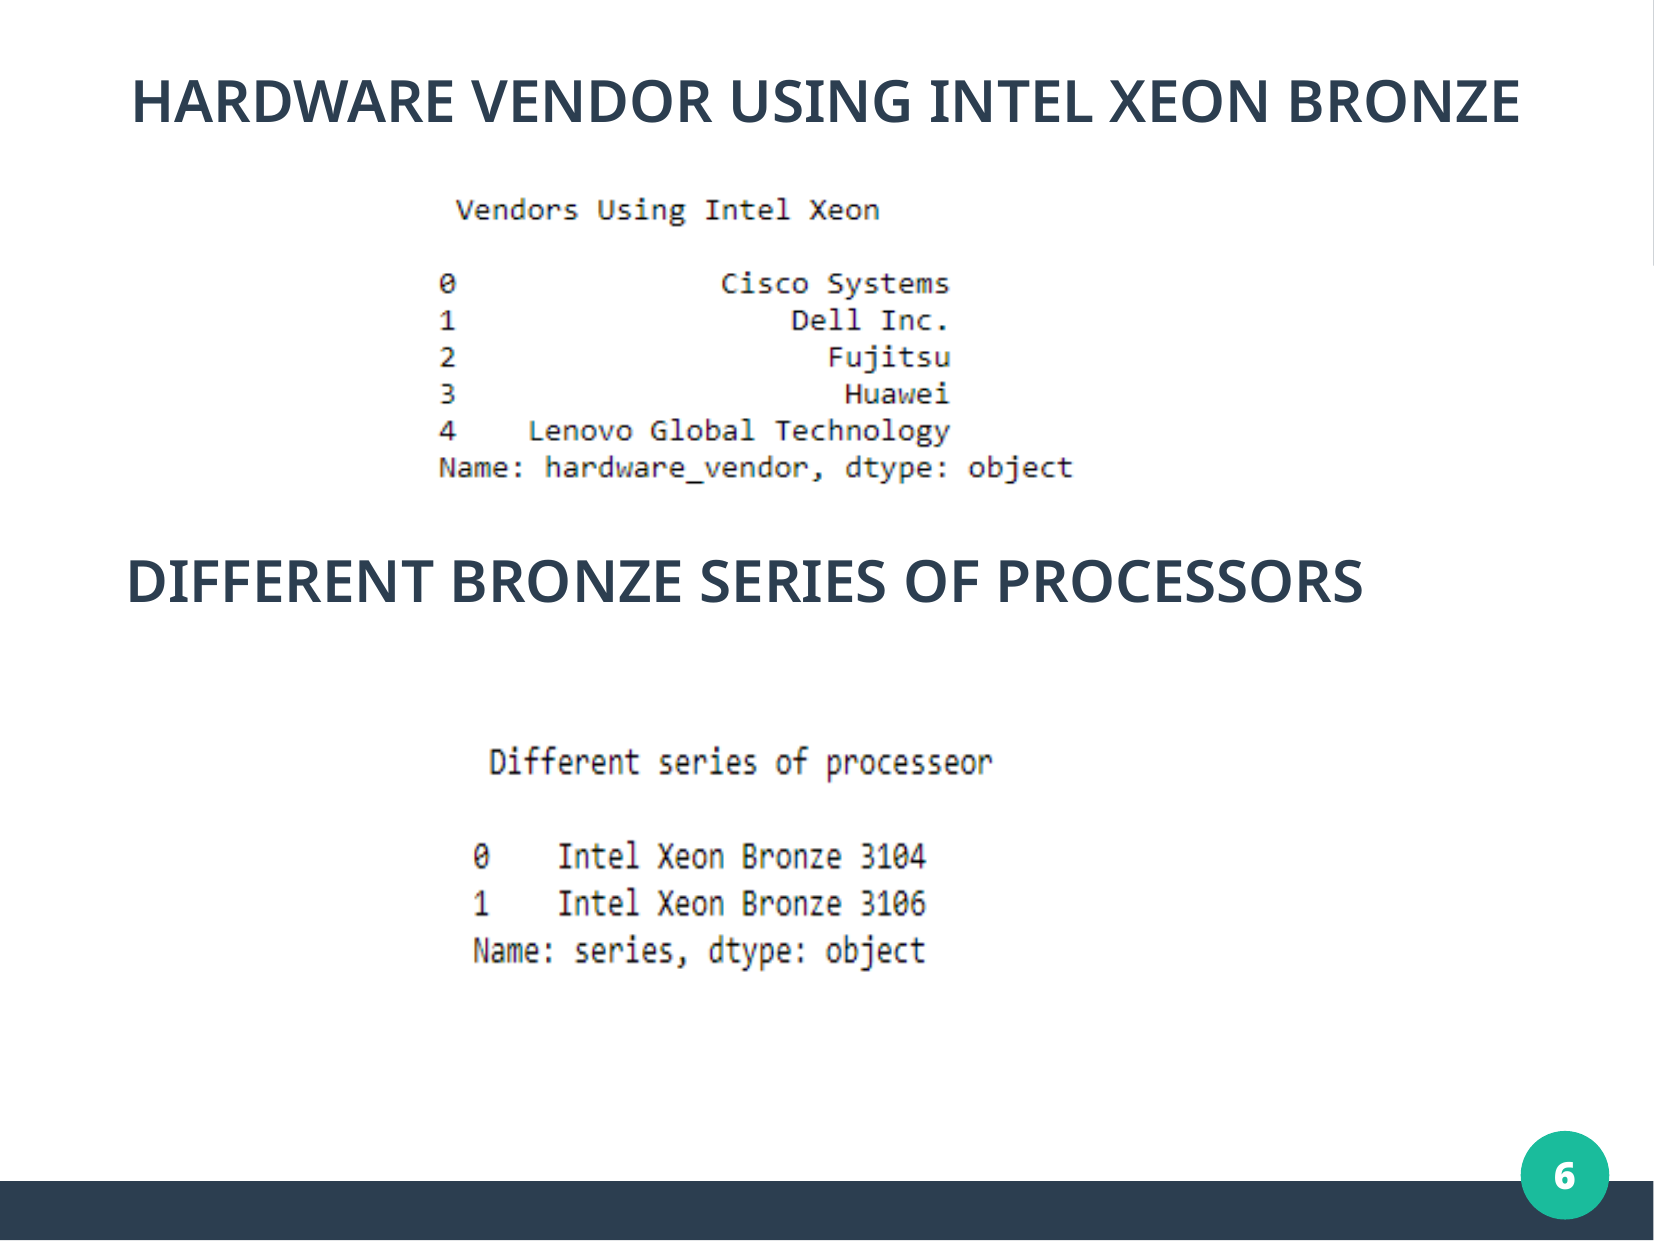

# BRONZE
HARDWARE VENDOR USING INTEL XEON BRONZE
DIFFERENT BRONZE SERIES OF PROCESSORS
6